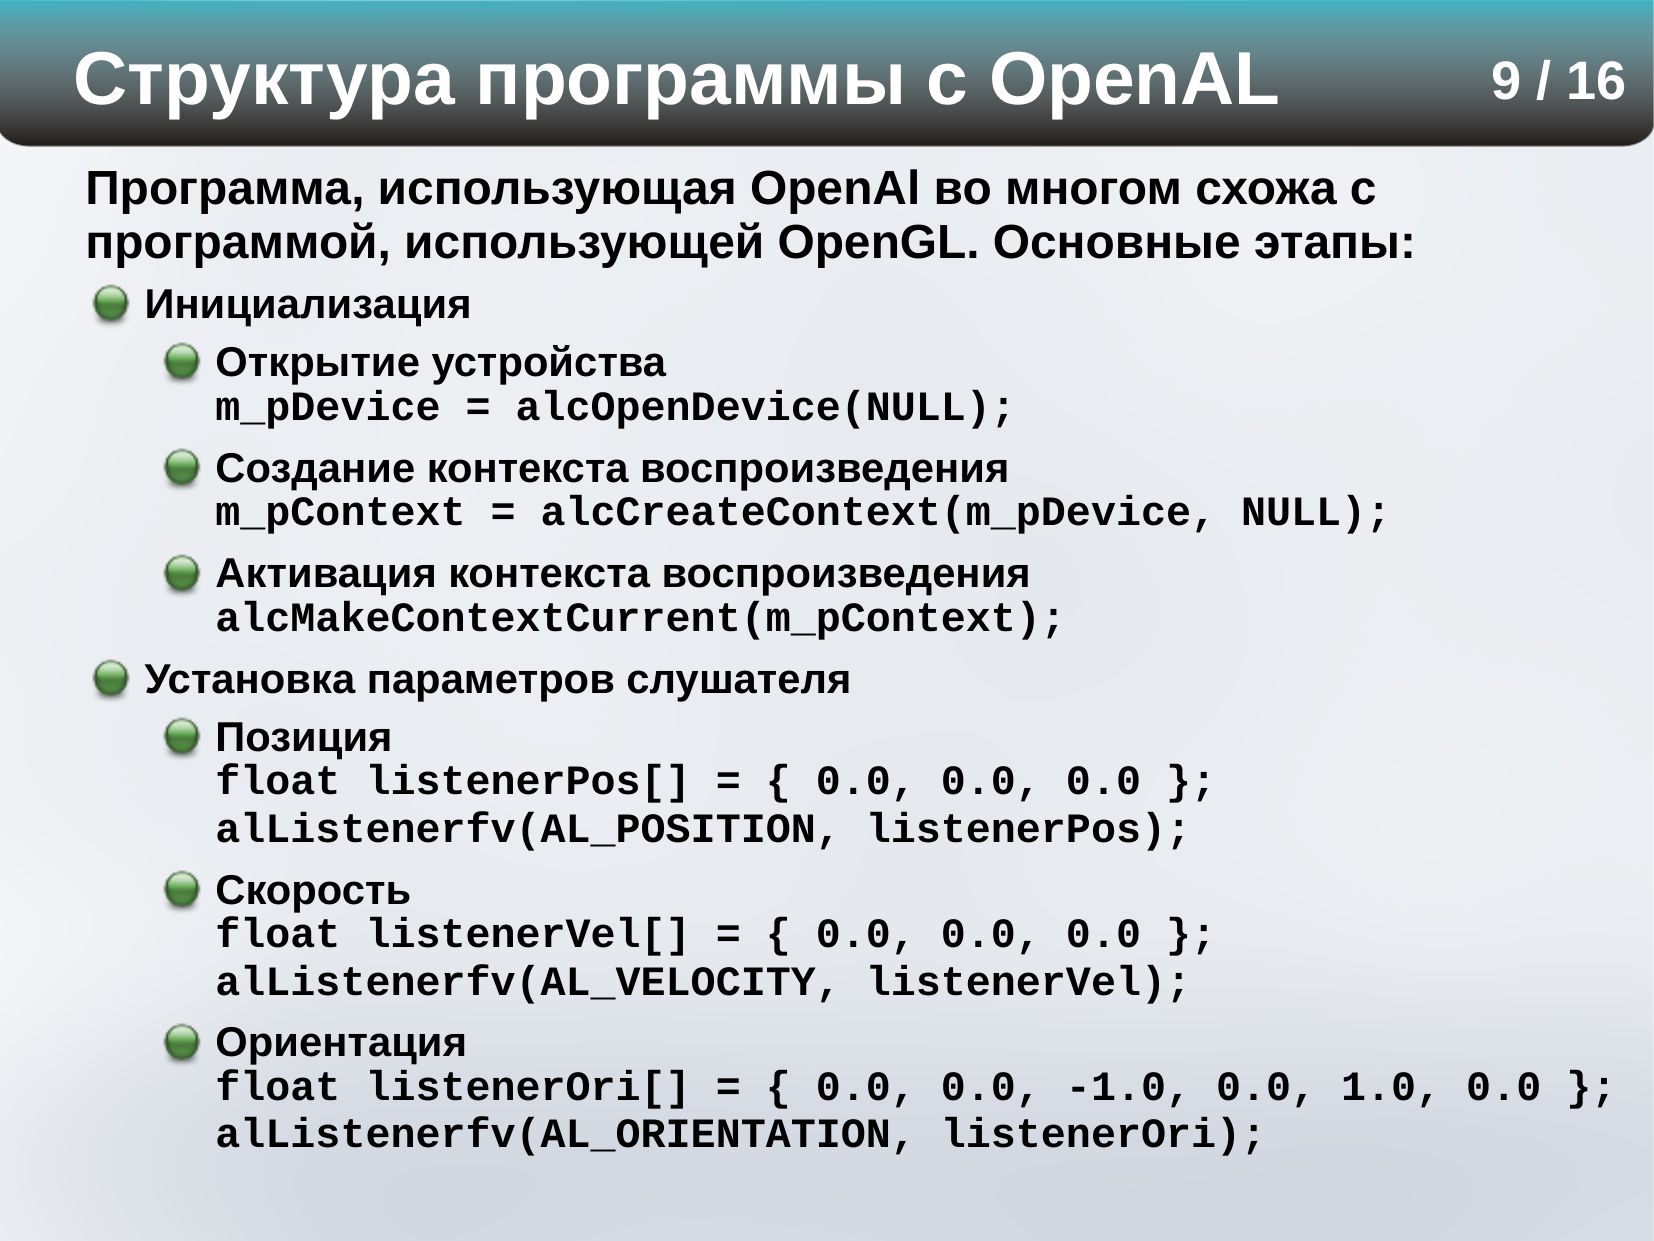

Структура программы с OpenAL
Программа, использующая OpenAl во многом схожа с программой, использующей OpenGL. Основные этапы:
Инициализация
Открытие устройства
m_pDevice = alcOpenDevice(NULL);
Создание контекста воспроизведения
m_pContext = alcCreateContext(m_pDevice, NULL);
Активация контекста воспроизведения
alcMakeContextCurrent(m_pContext);
Установка параметров слушателя
Позиция
float listenerPos[] = { 0.0, 0.0, 0.0 };
alListenerfv(AL_POSITION, listenerPos);
Скорость
float listenerVel[] = { 0.0, 0.0, 0.0 };
alListenerfv(AL_VELOCITY, listenerVel);
Ориентация
float listenerOri[] = { 0.0, 0.0, -1.0, 0.0, 1.0, 0.0 };
alListenerfv(AL_ORIENTATION, listenerOri);